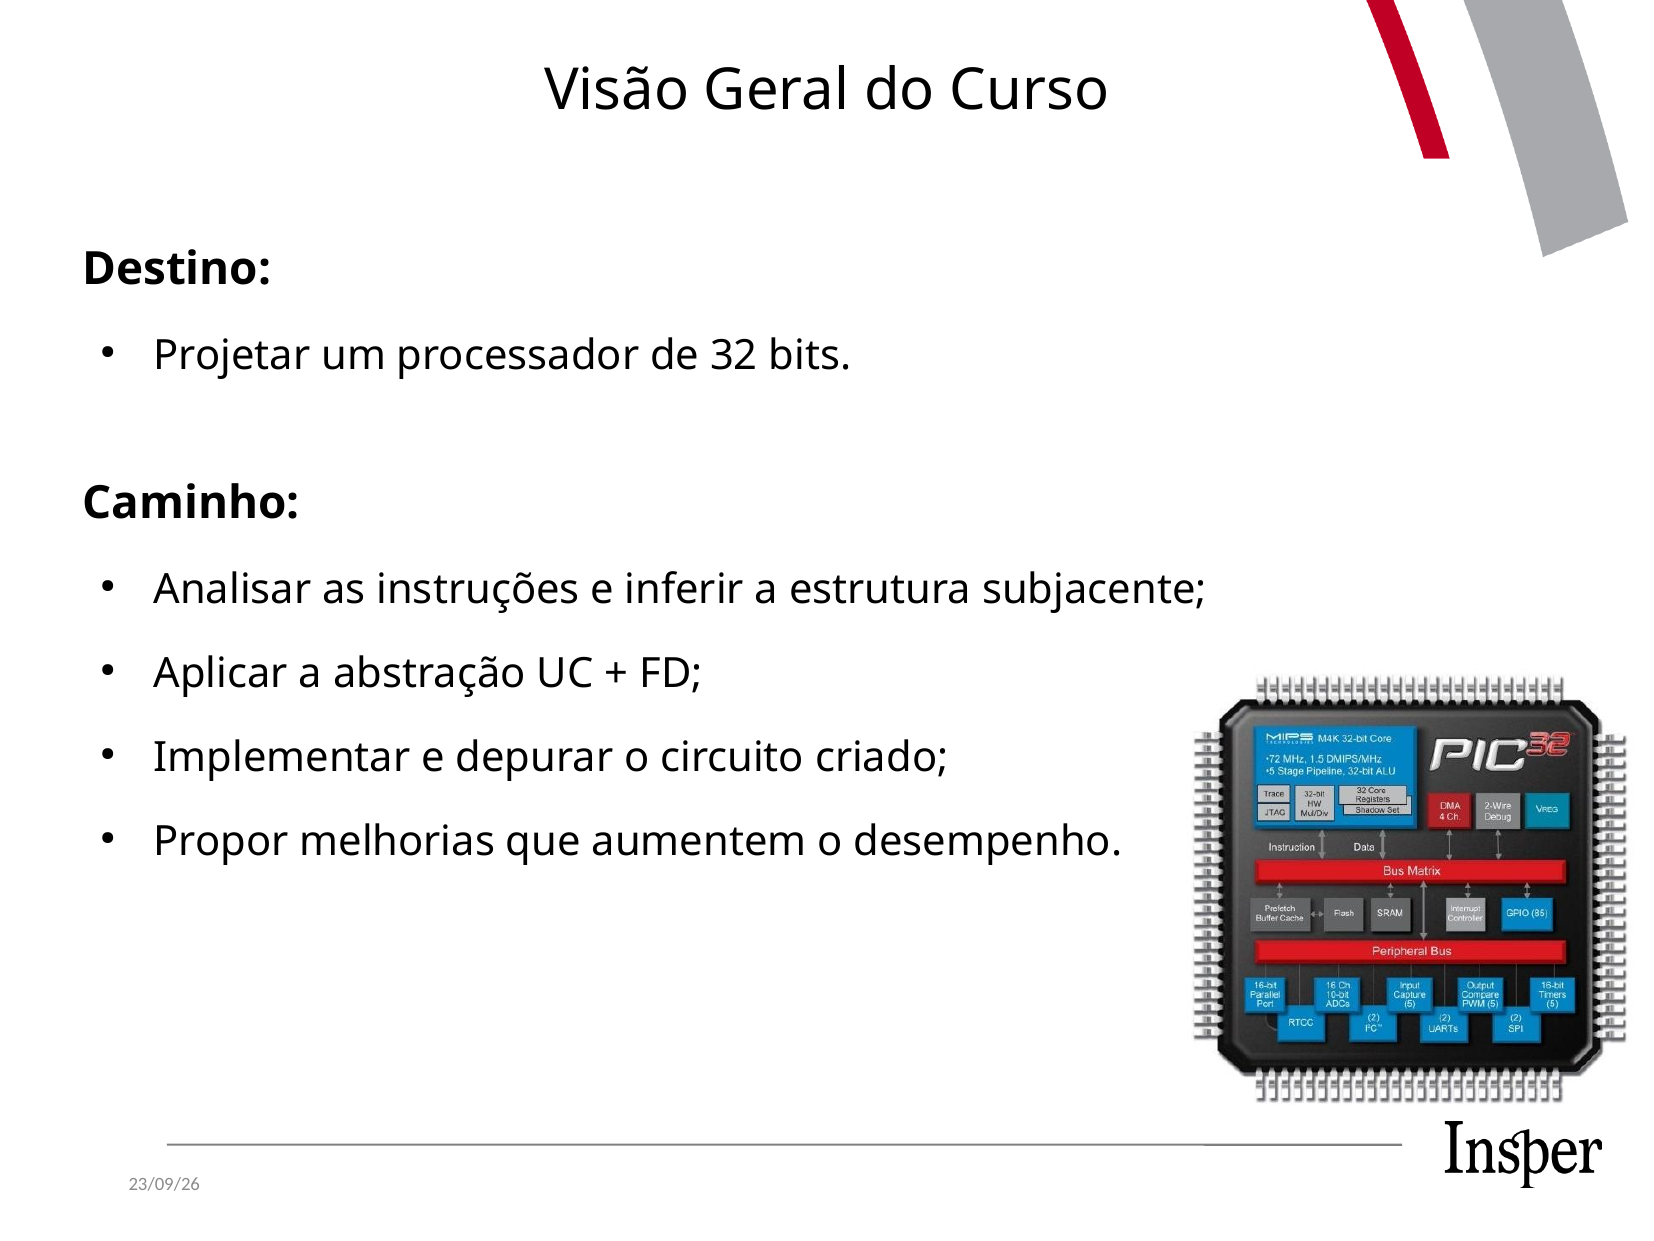

# Visão Geral do Curso
Destino:
Projetar um processador de 32 bits.
Caminho:
Analisar as instruções e inferir a estrutura subjacente;
Aplicar a abstração UC + FD;
Implementar e depurar o circuito criado;
Propor melhorias que aumentem o desempenho.